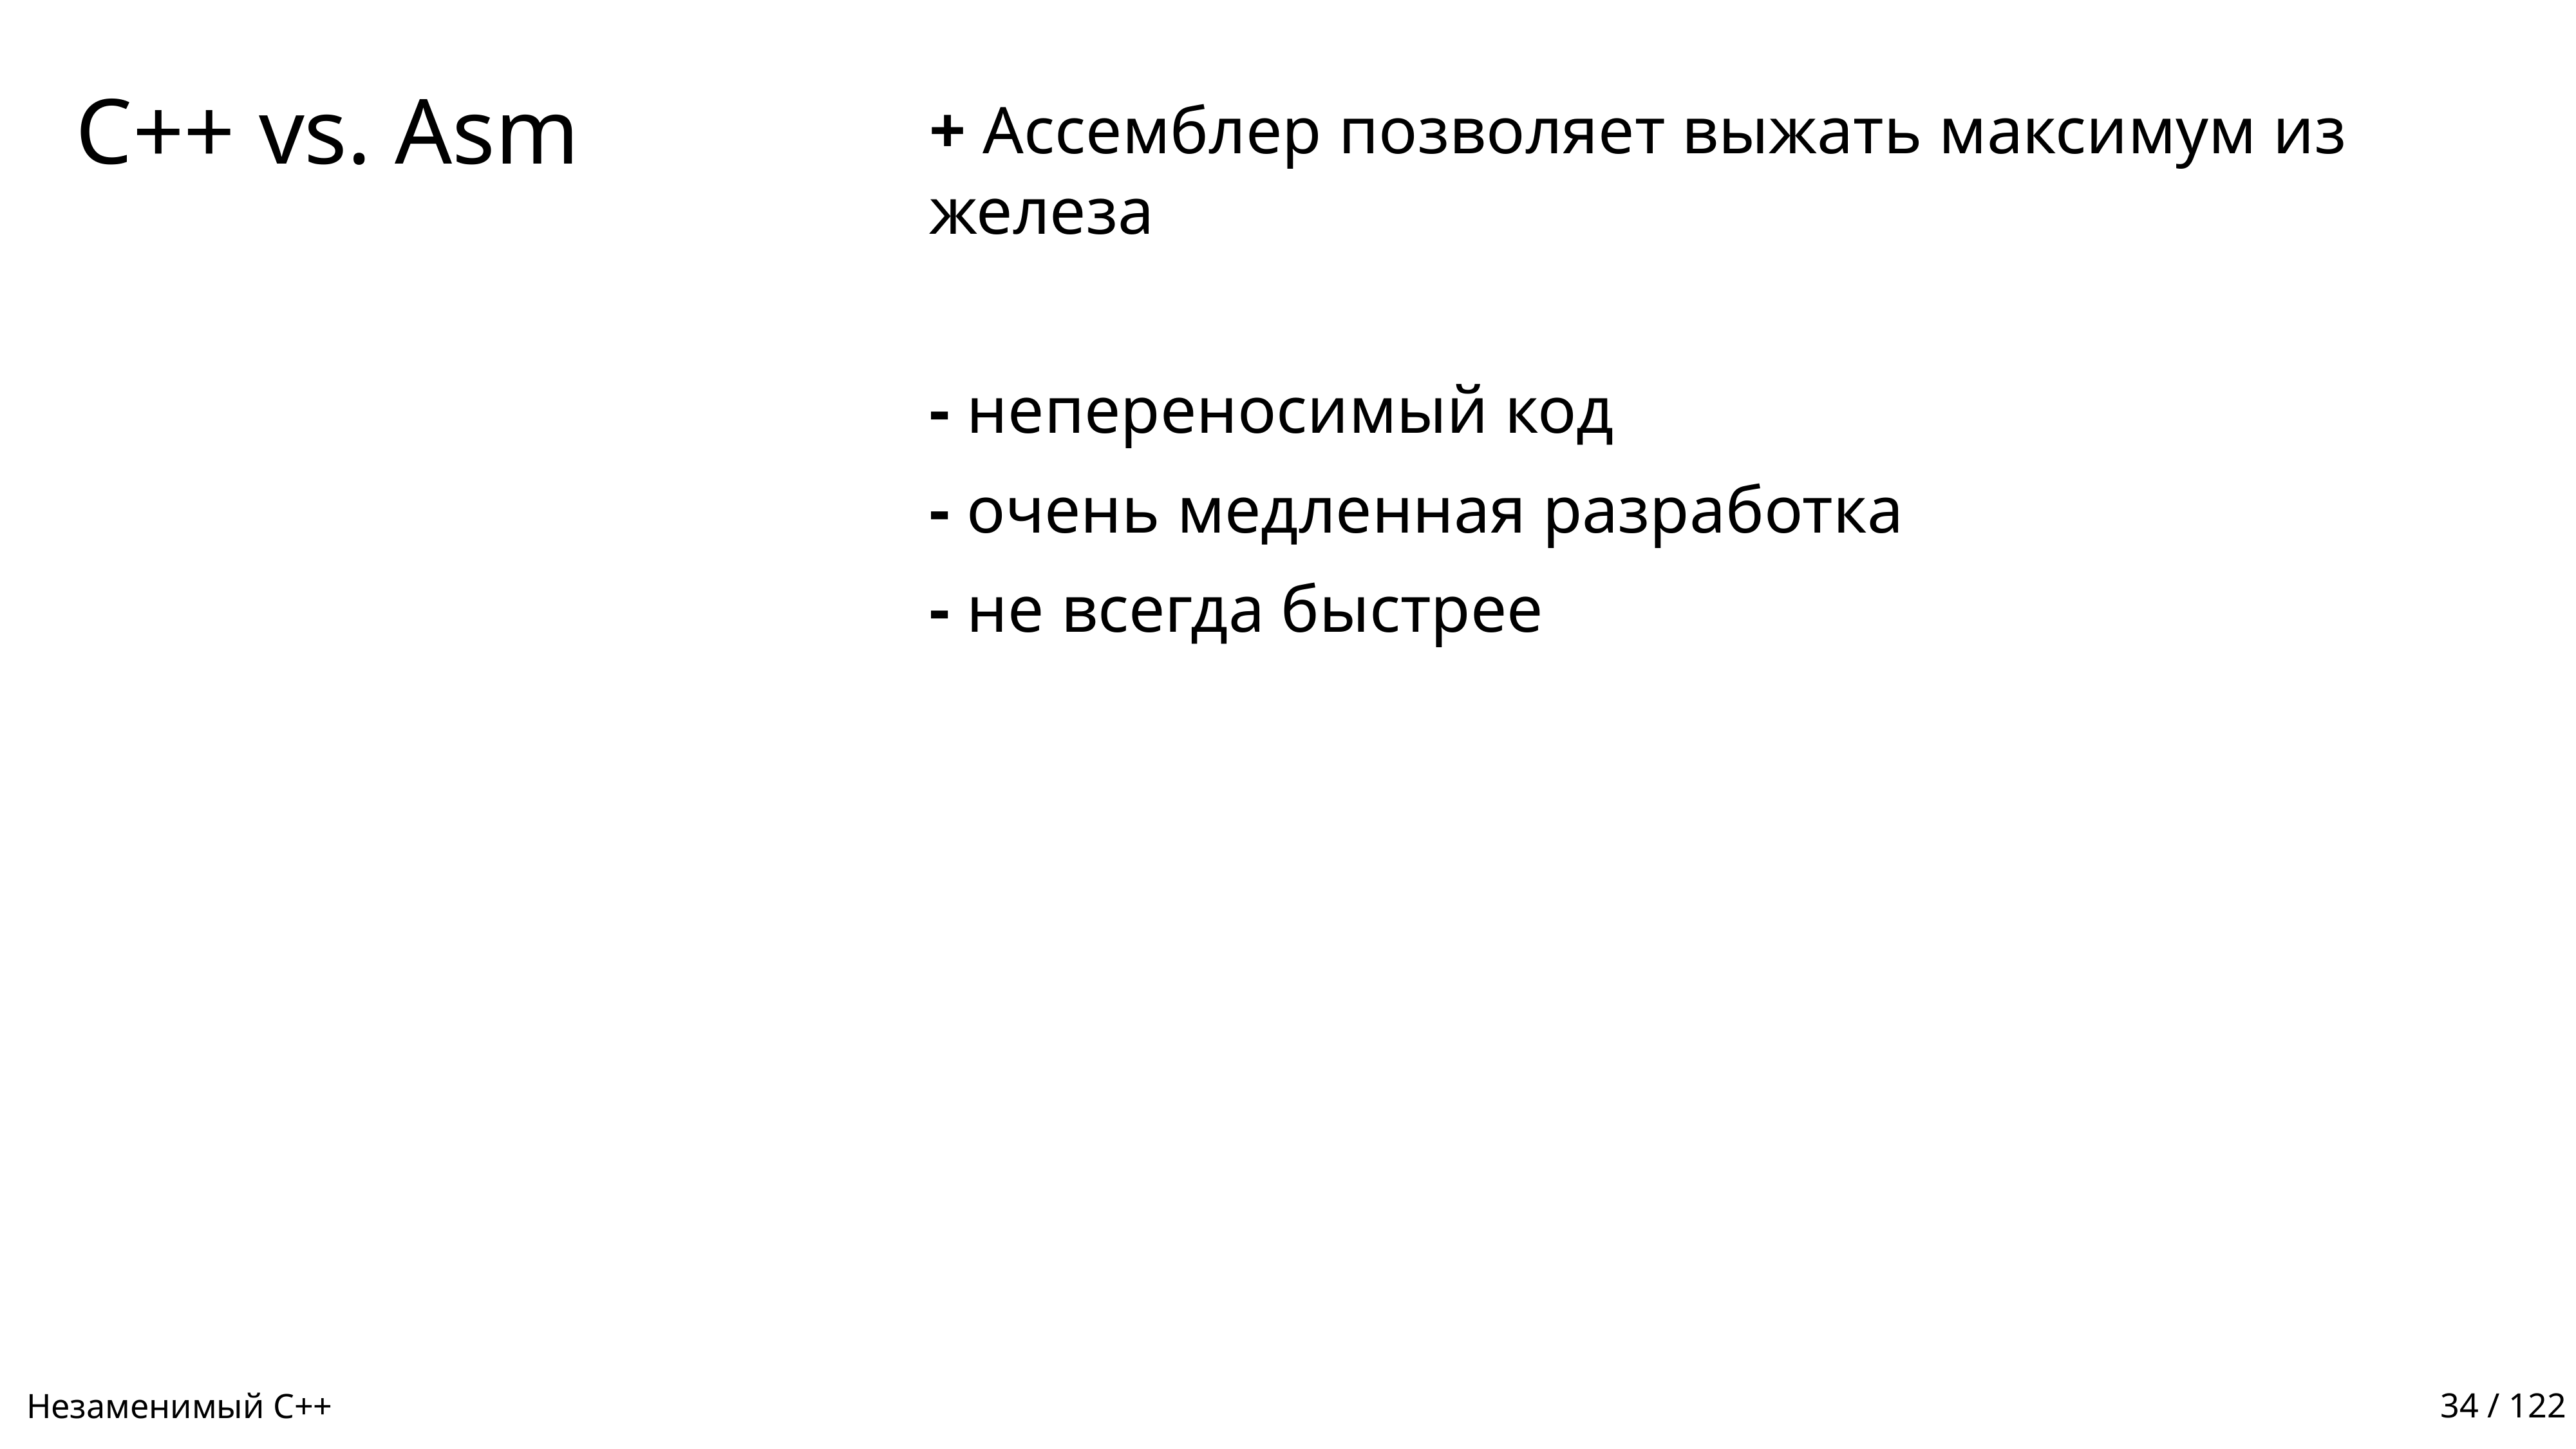

# C++ vs. Asm
+ Ассемблер позволяет выжать максимум из железа
- непереносимый код
- очень медленная разработка
- не всегда быстрее
Незаменимый C++